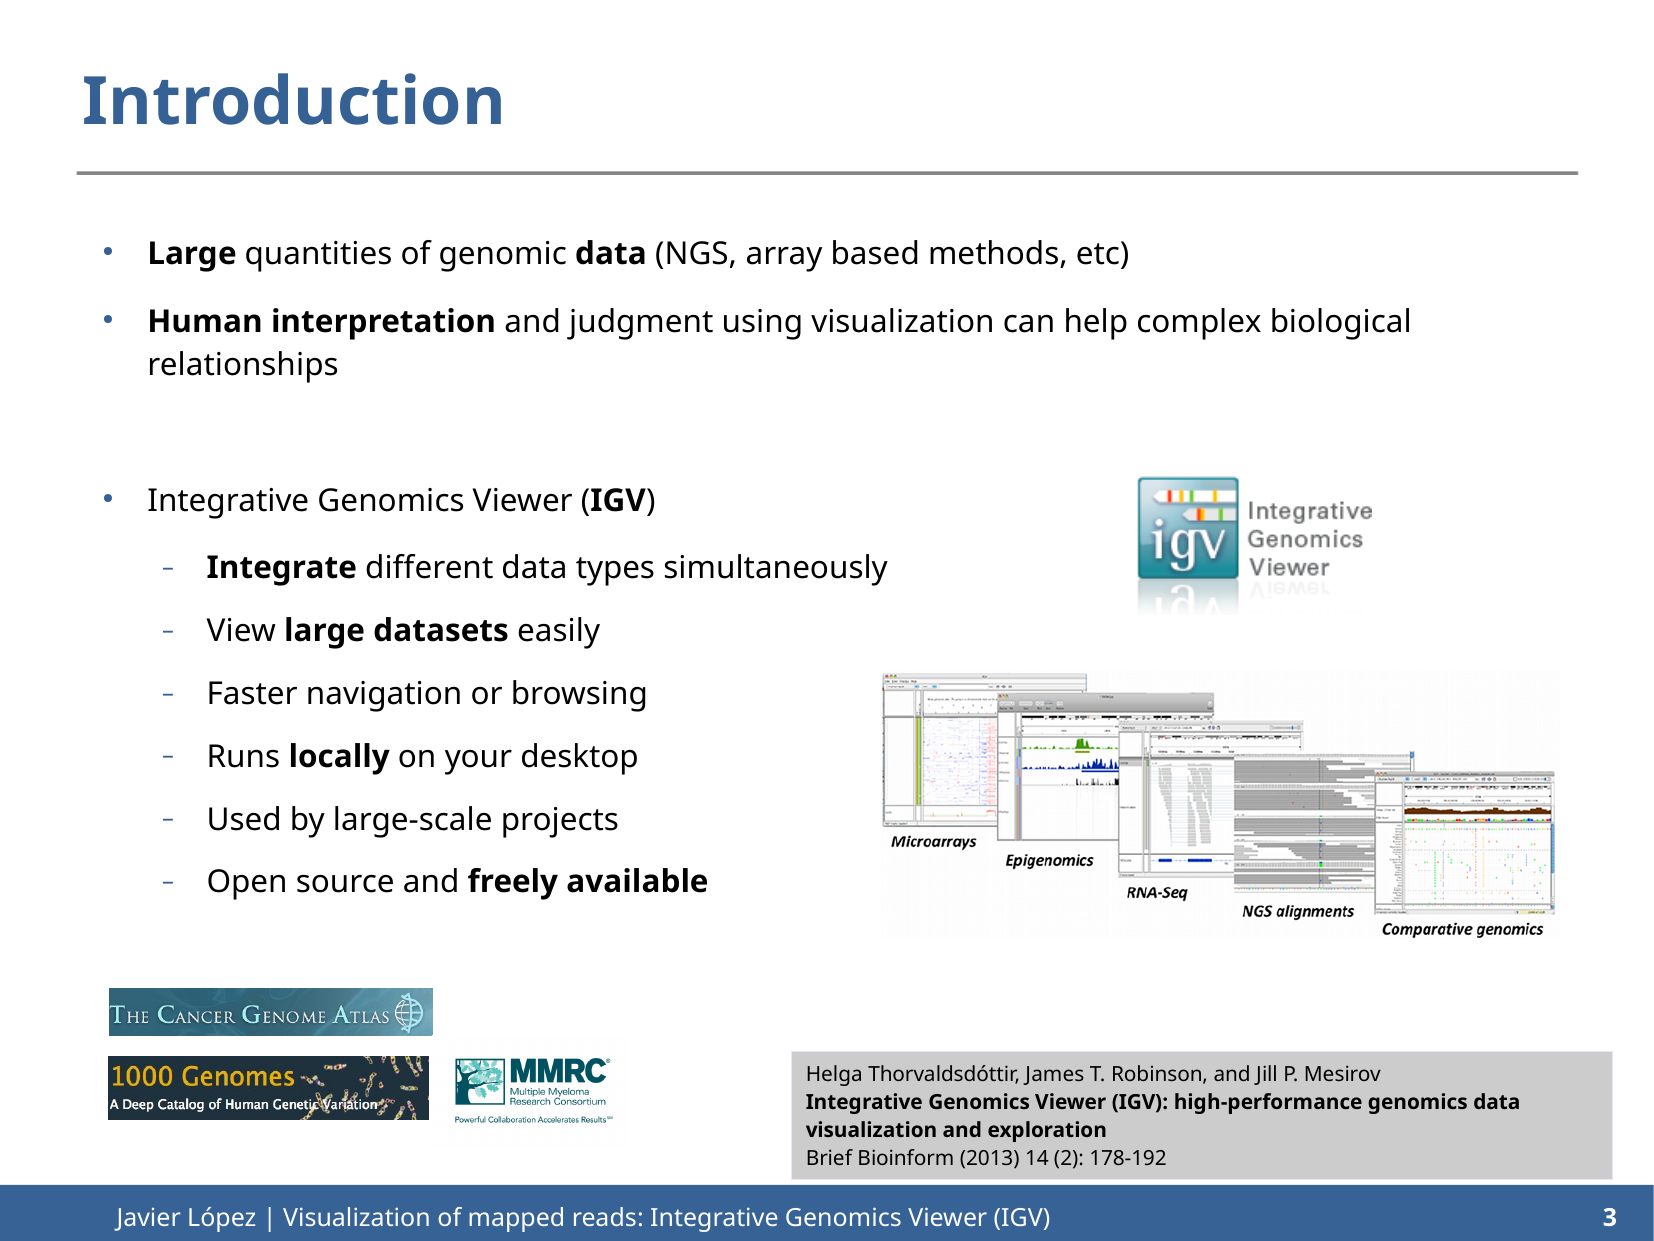

Introduction
# Large quantities of genomic data (NGS, array based methods, etc)
Human interpretation and judgment using visualization can help complex biological relationships
Integrative Genomics Viewer (IGV)
Integrate different data types simultaneously
View large datasets easily
Faster navigation or browsing
Runs locally on your desktop
Used by large-scale projects
Open source and freely available
Helga Thorvaldsdóttir, James T. Robinson, and Jill P. Mesirov
Integrative Genomics Viewer (IGV): high-performance genomics data visualization and exploration
Brief Bioinform (2013) 14 (2): 178-192
Javier López | Visualization of mapped reads: Integrative Genomics Viewer (IGV)
3